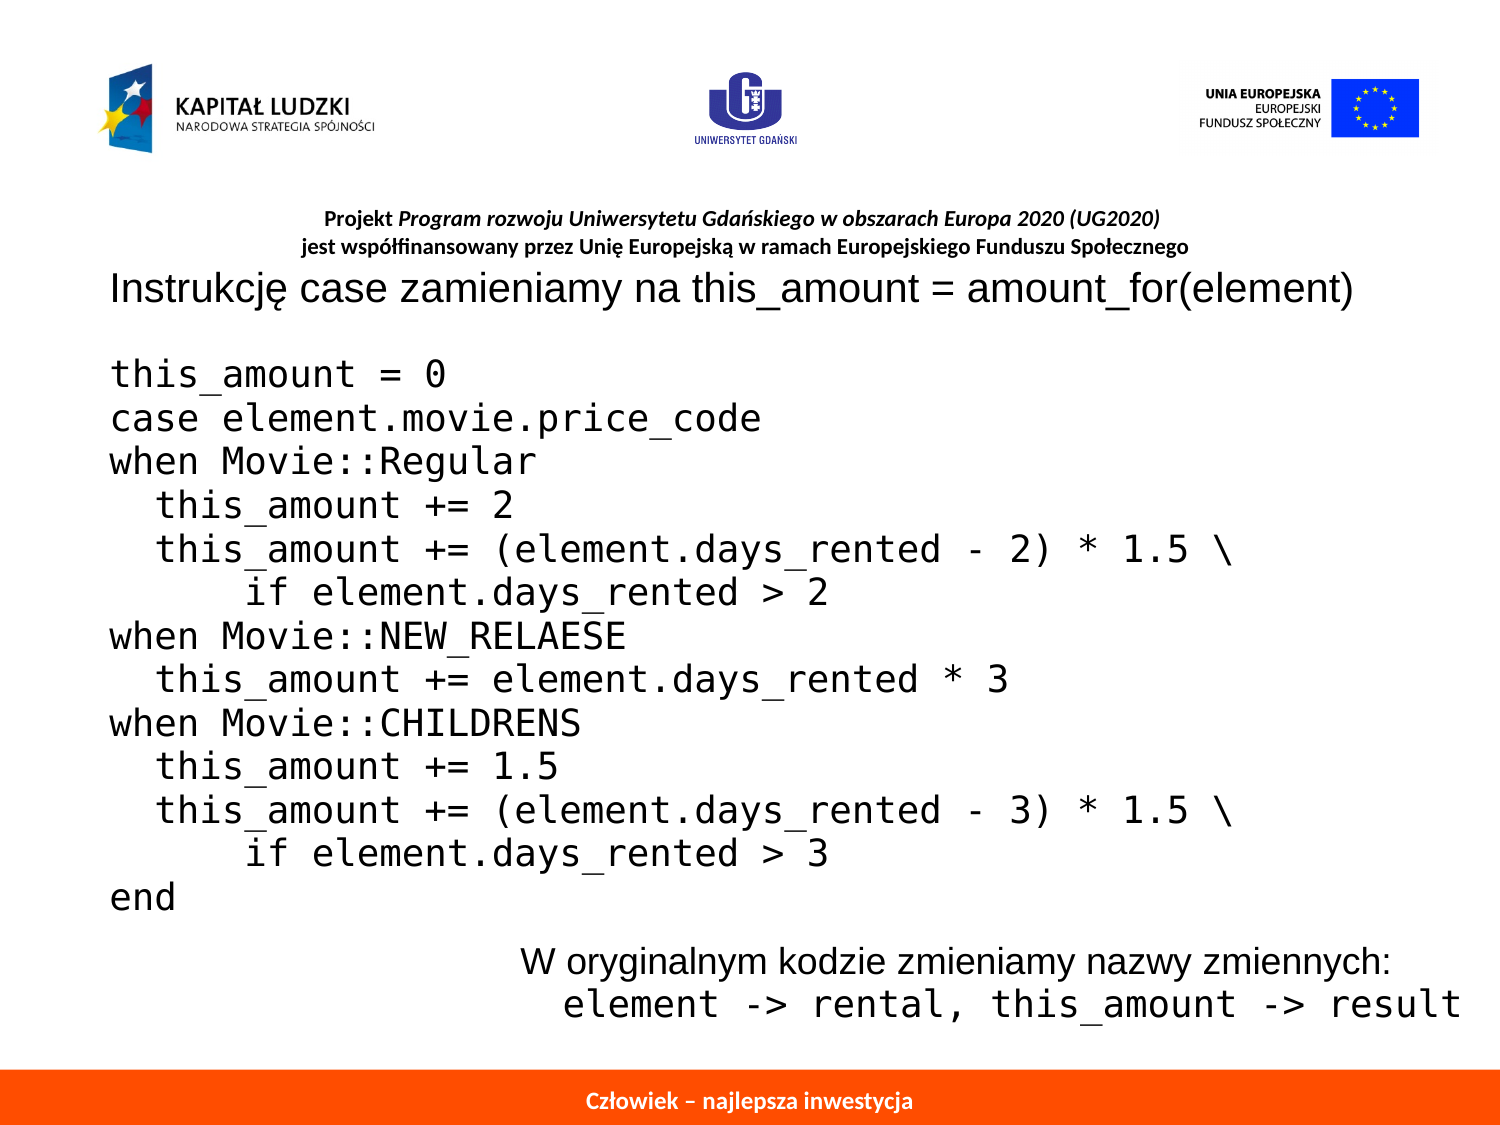

Projekt Program rozwoju Uniwersytetu Gdańskiego w obszarach Europa 2020 (UG2020)
jest współfinansowany przez Unię Europejską w ramach Europejskiego Funduszu Społecznego
Instrukcję case zamieniamy na this_amount = amount_for(element)
this_amount = 0
case element.movie.price_code
when Movie::Regular
 this_amount += 2
 this_amount += (element.days_rented - 2) * 1.5 \
 if element.days_rented > 2
when Movie::NEW_RELAESE
 this_amount += element.days_rented * 3
when Movie::CHILDRENS
 this_amount += 1.5
 this_amount += (element.days_rented - 3) * 1.5 \
 if element.days_rented > 3
end
W oryginalnym kodzie zmieniamy nazwy zmiennych:
 element -> rental, this_amount -> result
Człowiek – najlepsza inwestycja